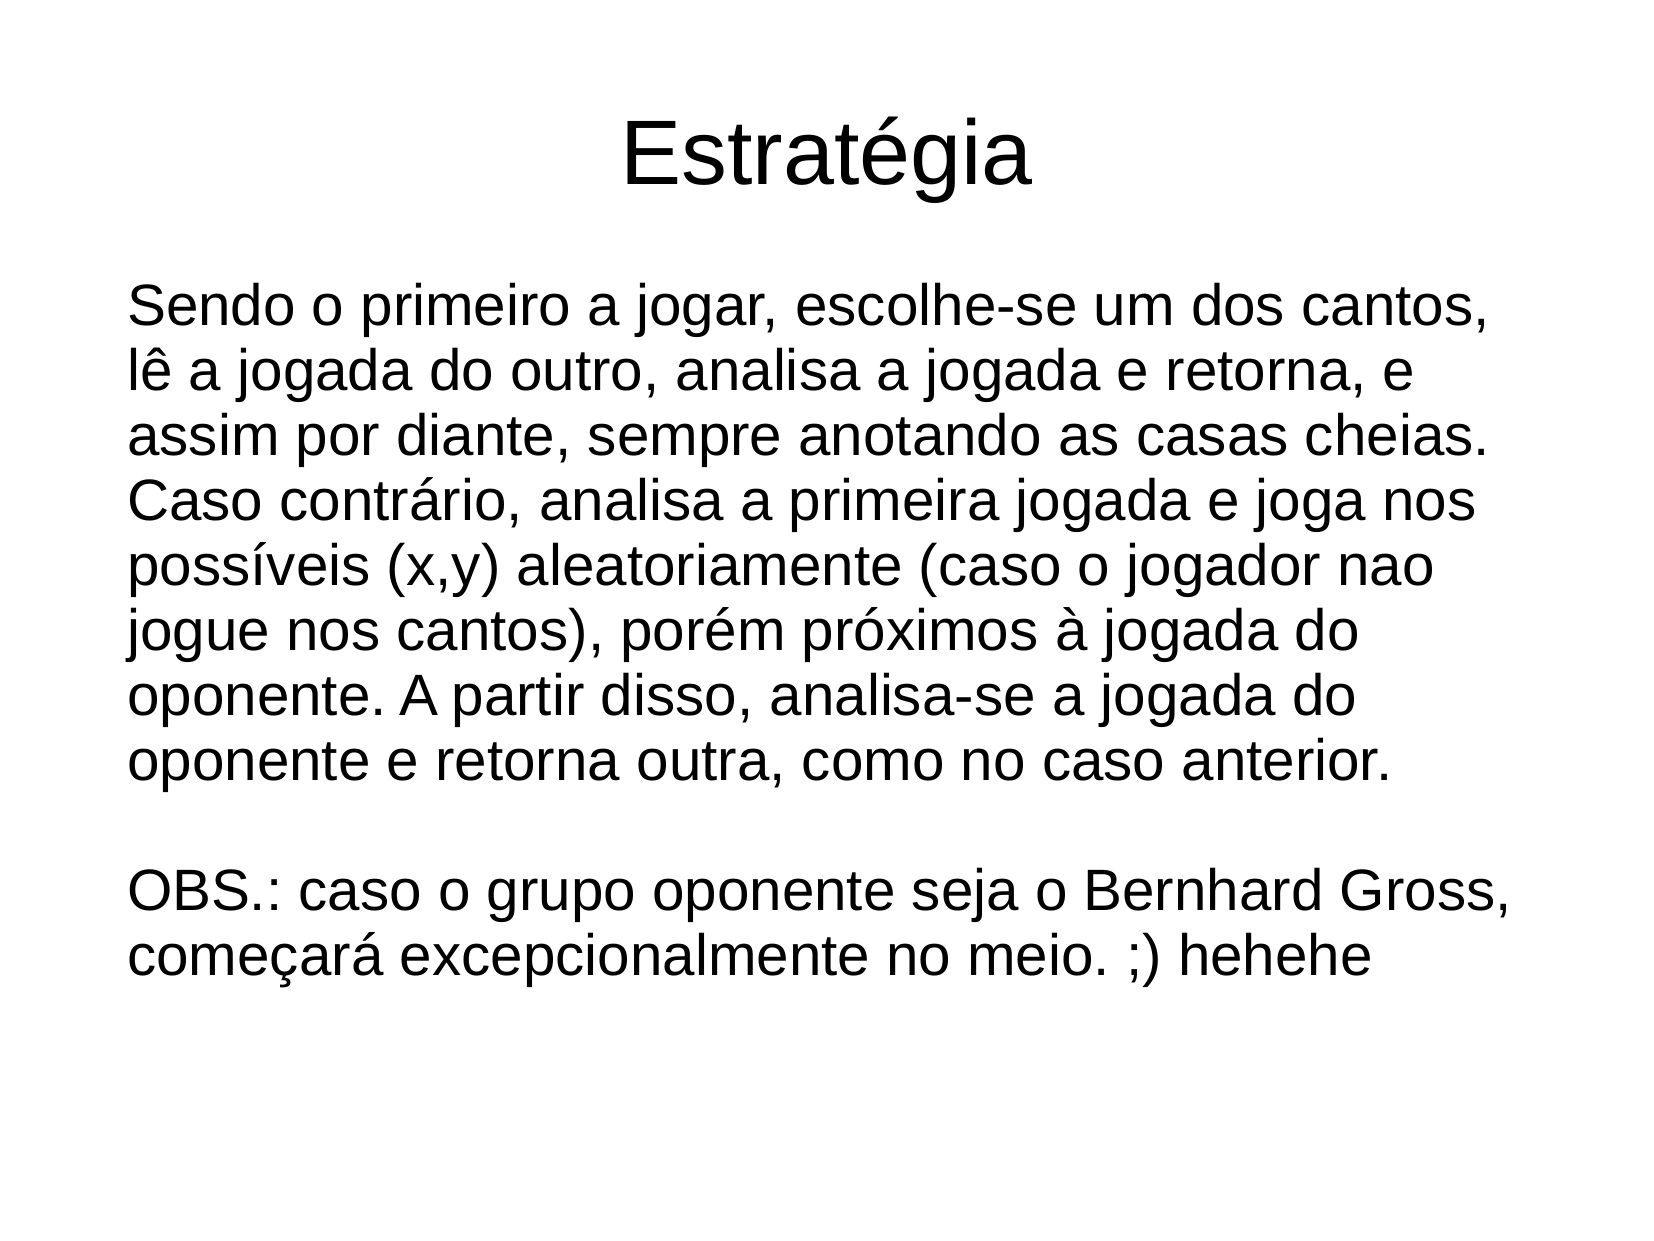

# Estratégia
Sendo o primeiro a jogar, escolhe-se um dos cantos, lê a jogada do outro, analisa a jogada e retorna, e assim por diante, sempre anotando as casas cheias. Caso contrário, analisa a primeira jogada e joga nos possíveis (x,y) aleatoriamente (caso o jogador nao jogue nos cantos), porém próximos à jogada do oponente. A partir disso, analisa-se a jogada do oponente e retorna outra, como no caso anterior.
OBS.: caso o grupo oponente seja o Bernhard Gross, começará excepcionalmente no meio. ;) hehehe